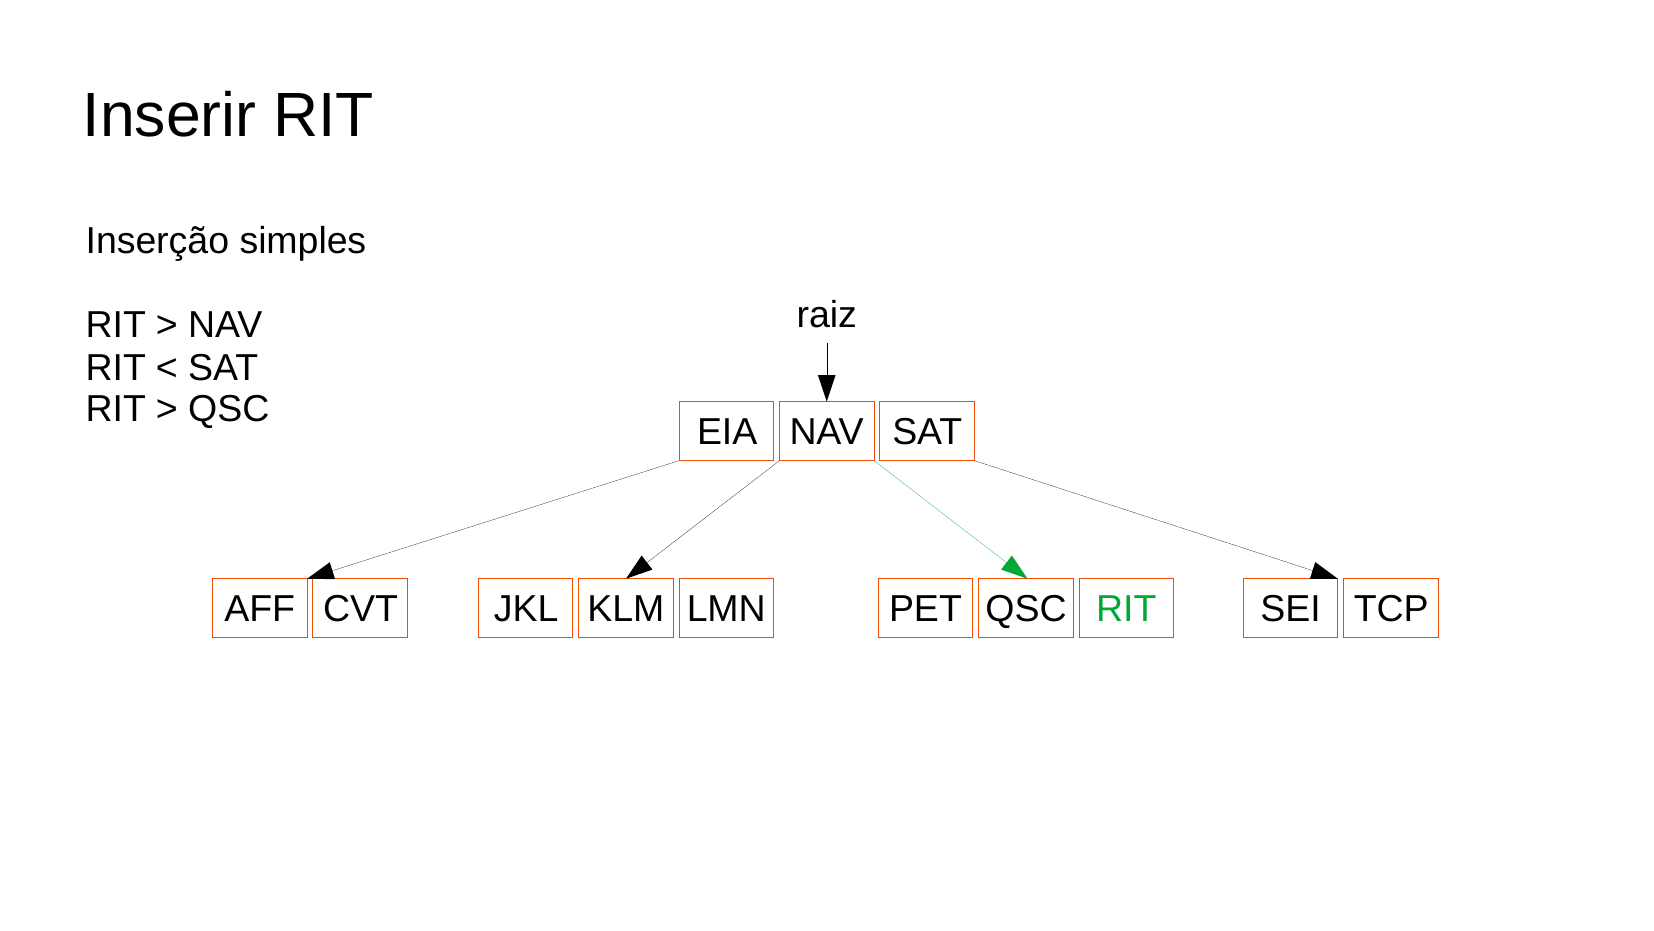

# Inserir RIT
Inserção simples
RIT > NAV
RIT < SAT
RIT > QSC
raiz
 EIA
NAV
 SAT
AFF
 CVT
 JKL
 KLM
LMN
 PET
QSC
RIT
 SEI
 TCP